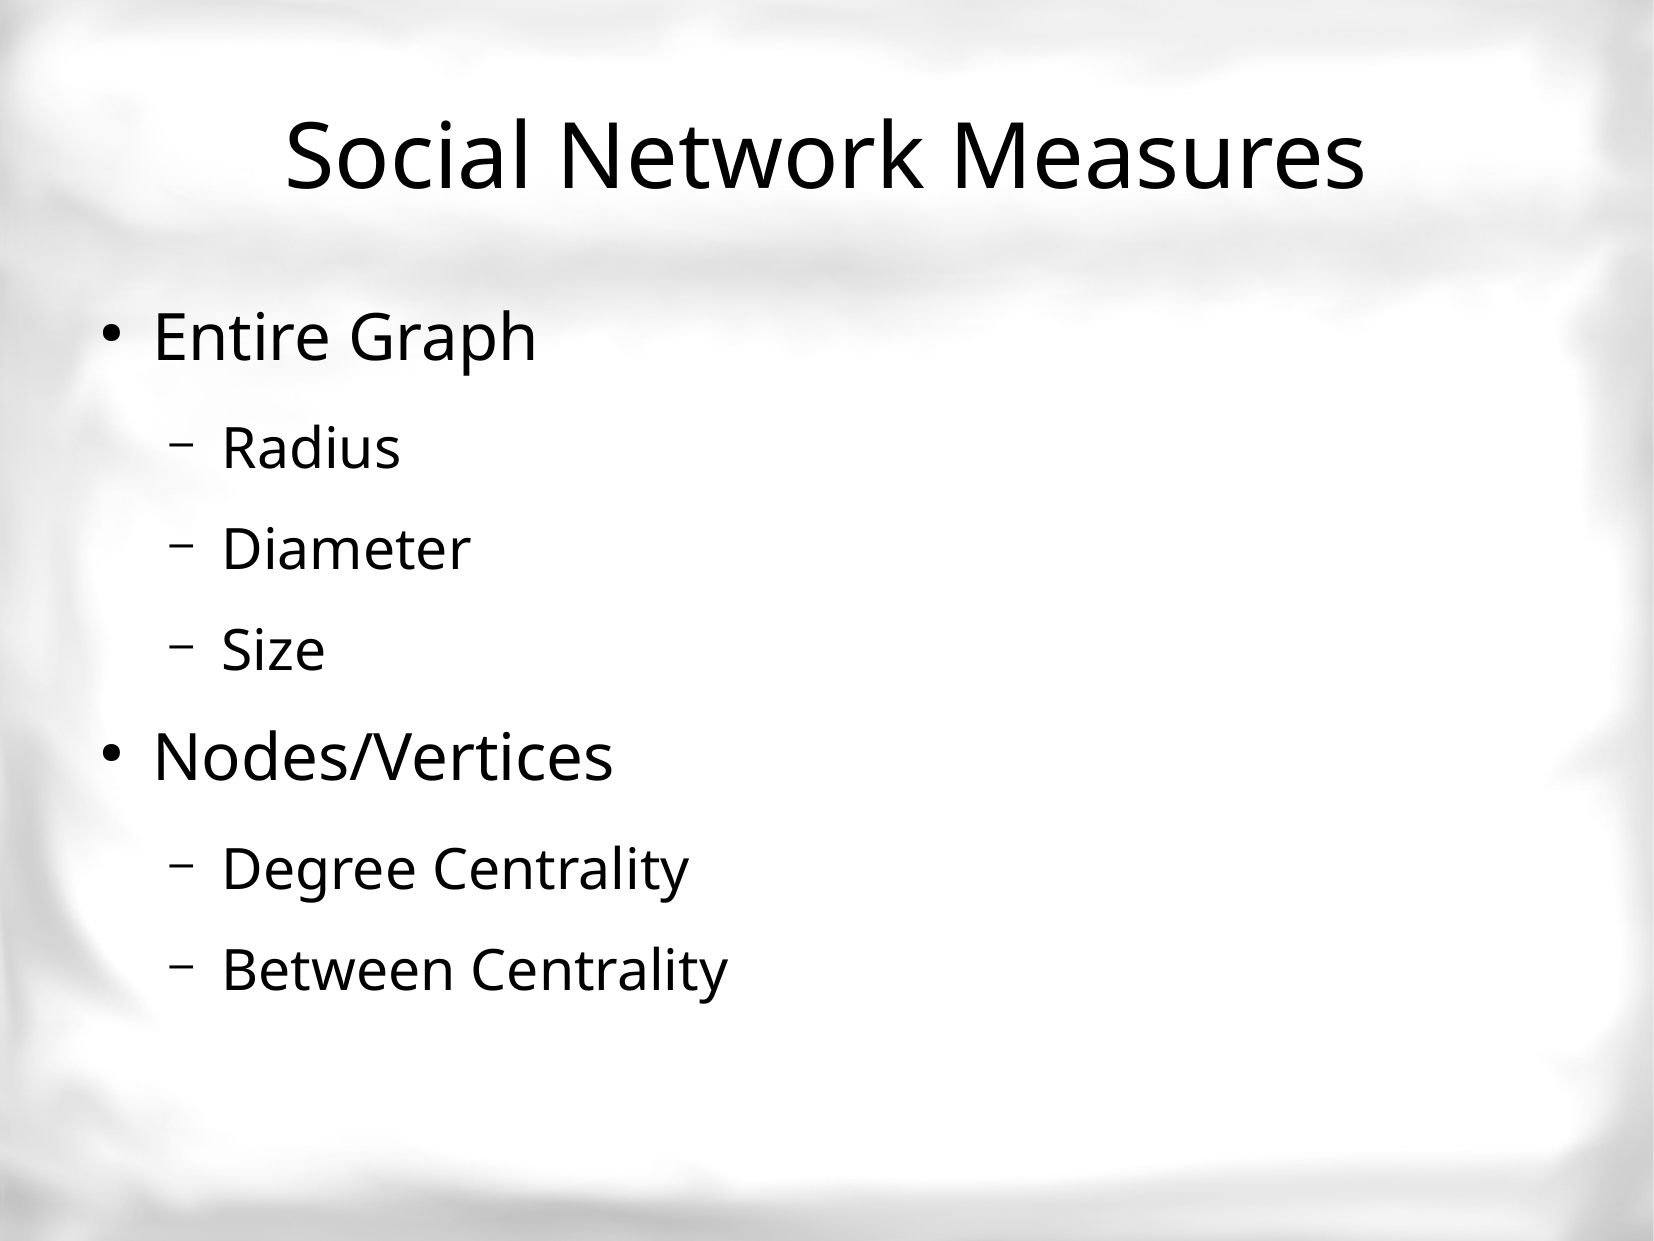

# Social Network Measures
Entire Graph
Radius
Diameter
Size
Nodes/Vertices
Degree Centrality
Between Centrality